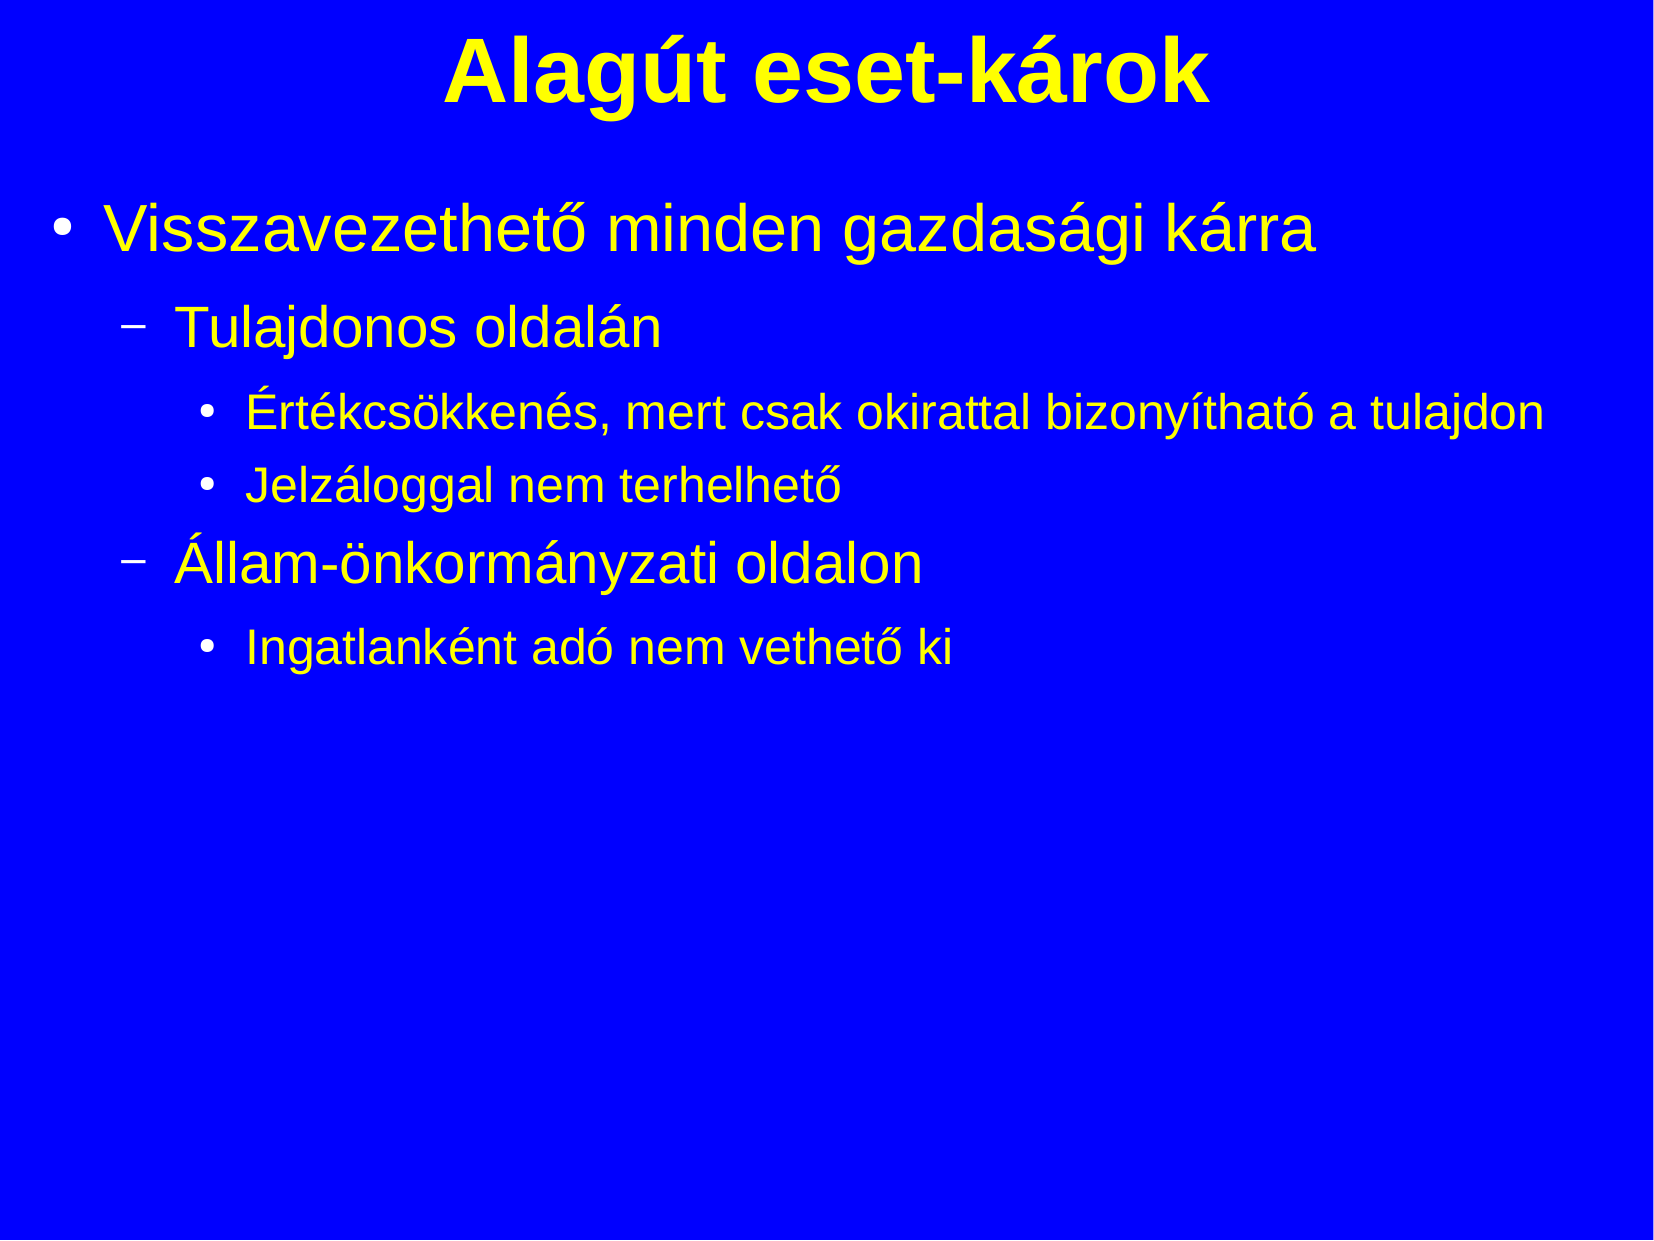

# Alagút eset-károk
Visszavezethető minden gazdasági kárra
Tulajdonos oldalán
Értékcsökkenés, mert csak okirattal bizonyítható a tulajdon
Jelzáloggal nem terhelhető
Állam-önkormányzati oldalon
Ingatlanként adó nem vethető ki